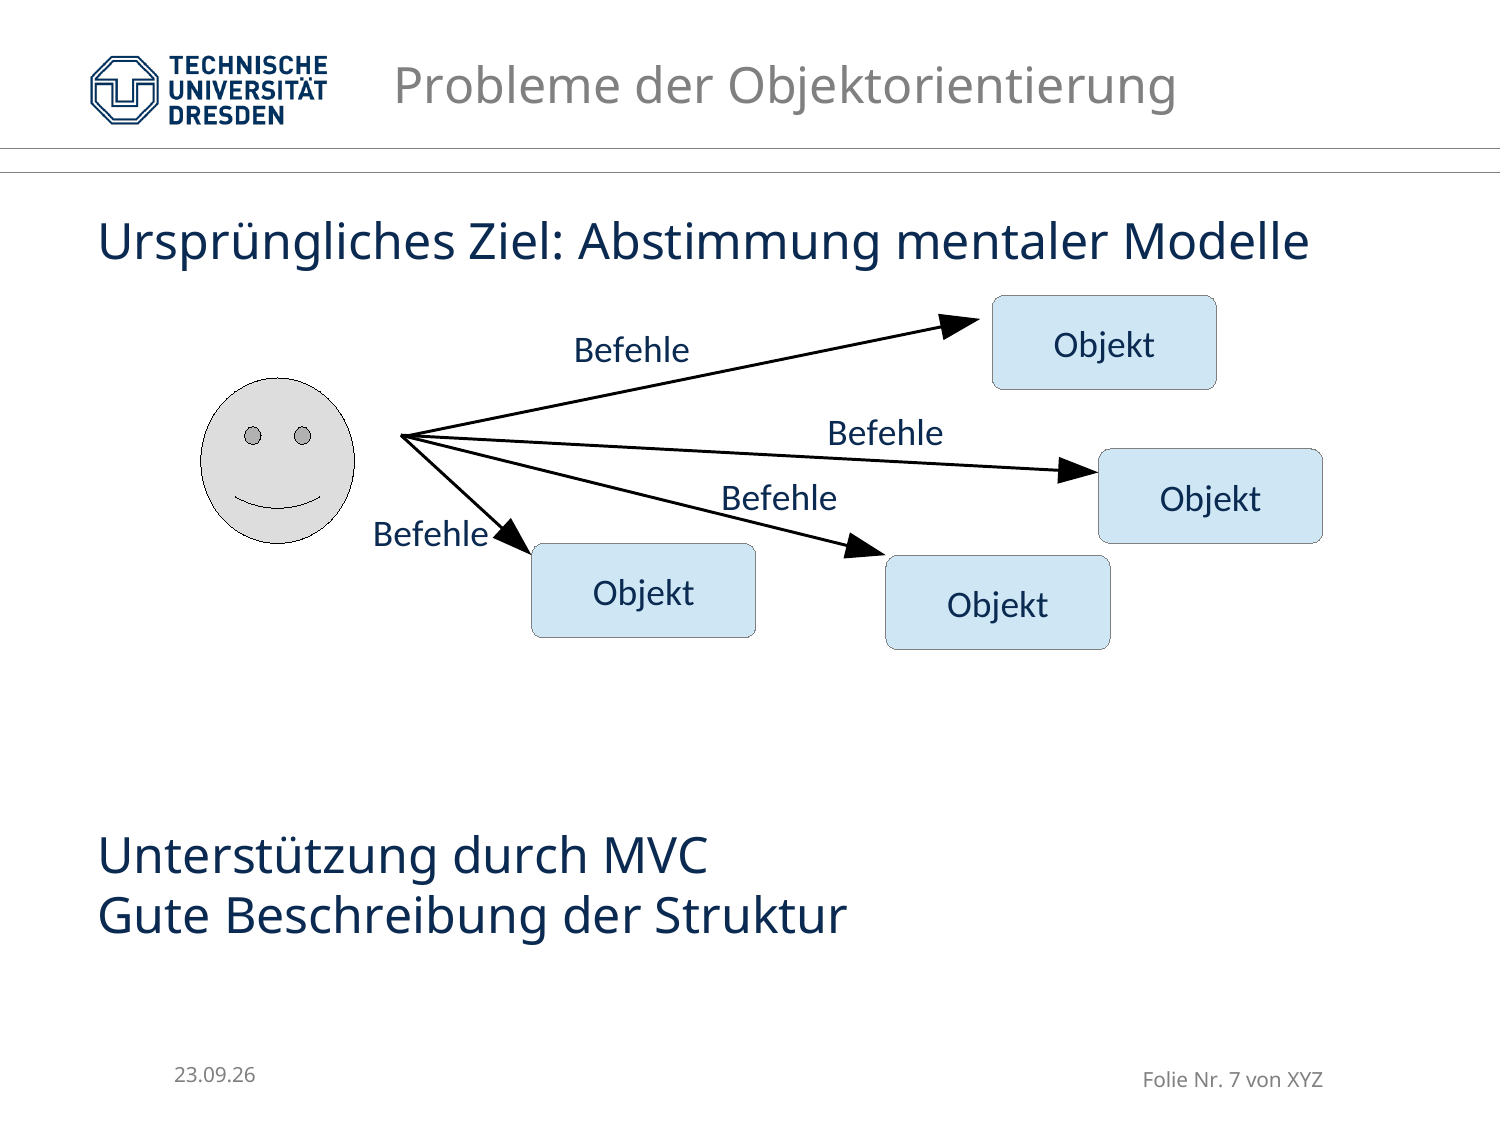

# Probleme der Objektorientierung
Ursprüngliches Ziel: Abstimmung mentaler Modelle
Objekt
Befehle
Befehle
Objekt
Befehle
Befehle
Objekt
Objekt
Unterstützung durch MVC
Gute Beschreibung der Struktur